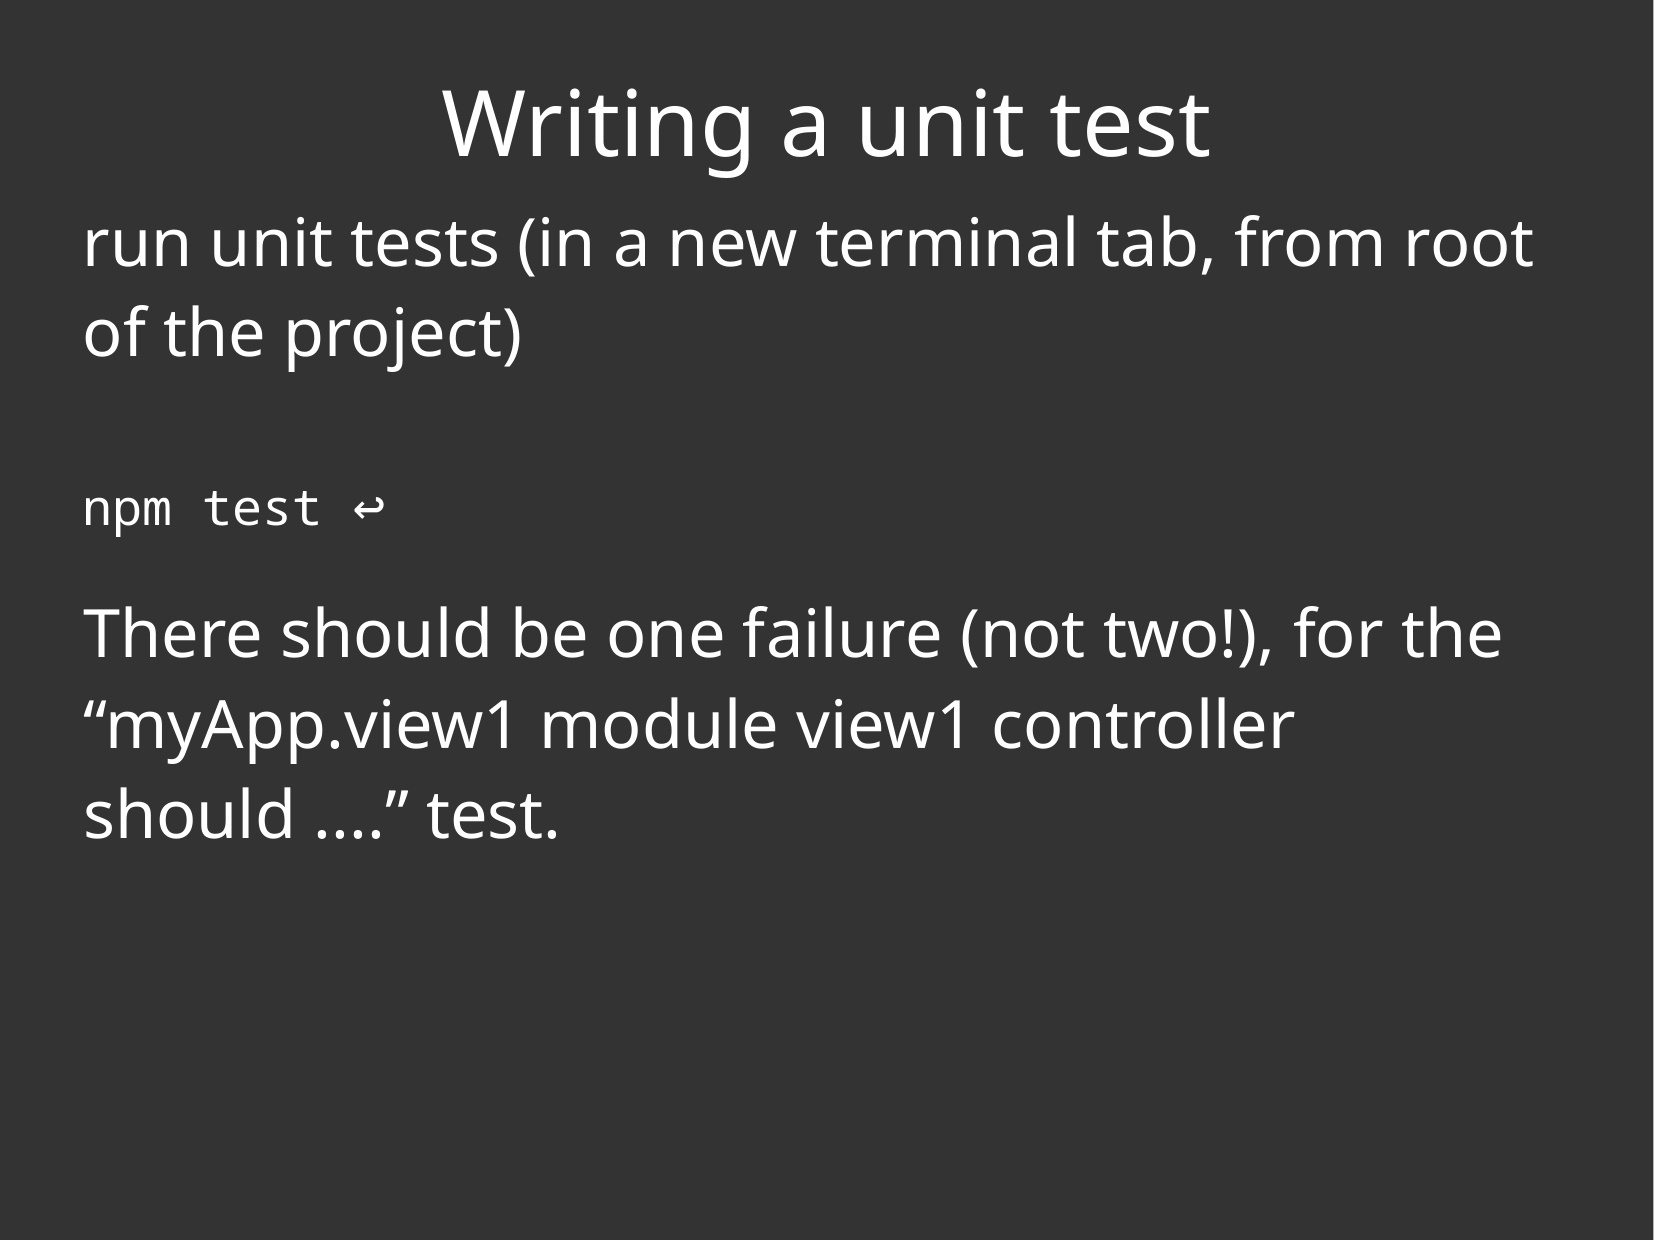

# Writing a unit test
run unit tests (in a new terminal tab, from root of the project)
npm test ↩
There should be one failure (not two!), for the “myApp.view1 module view1 controller should ....” test.